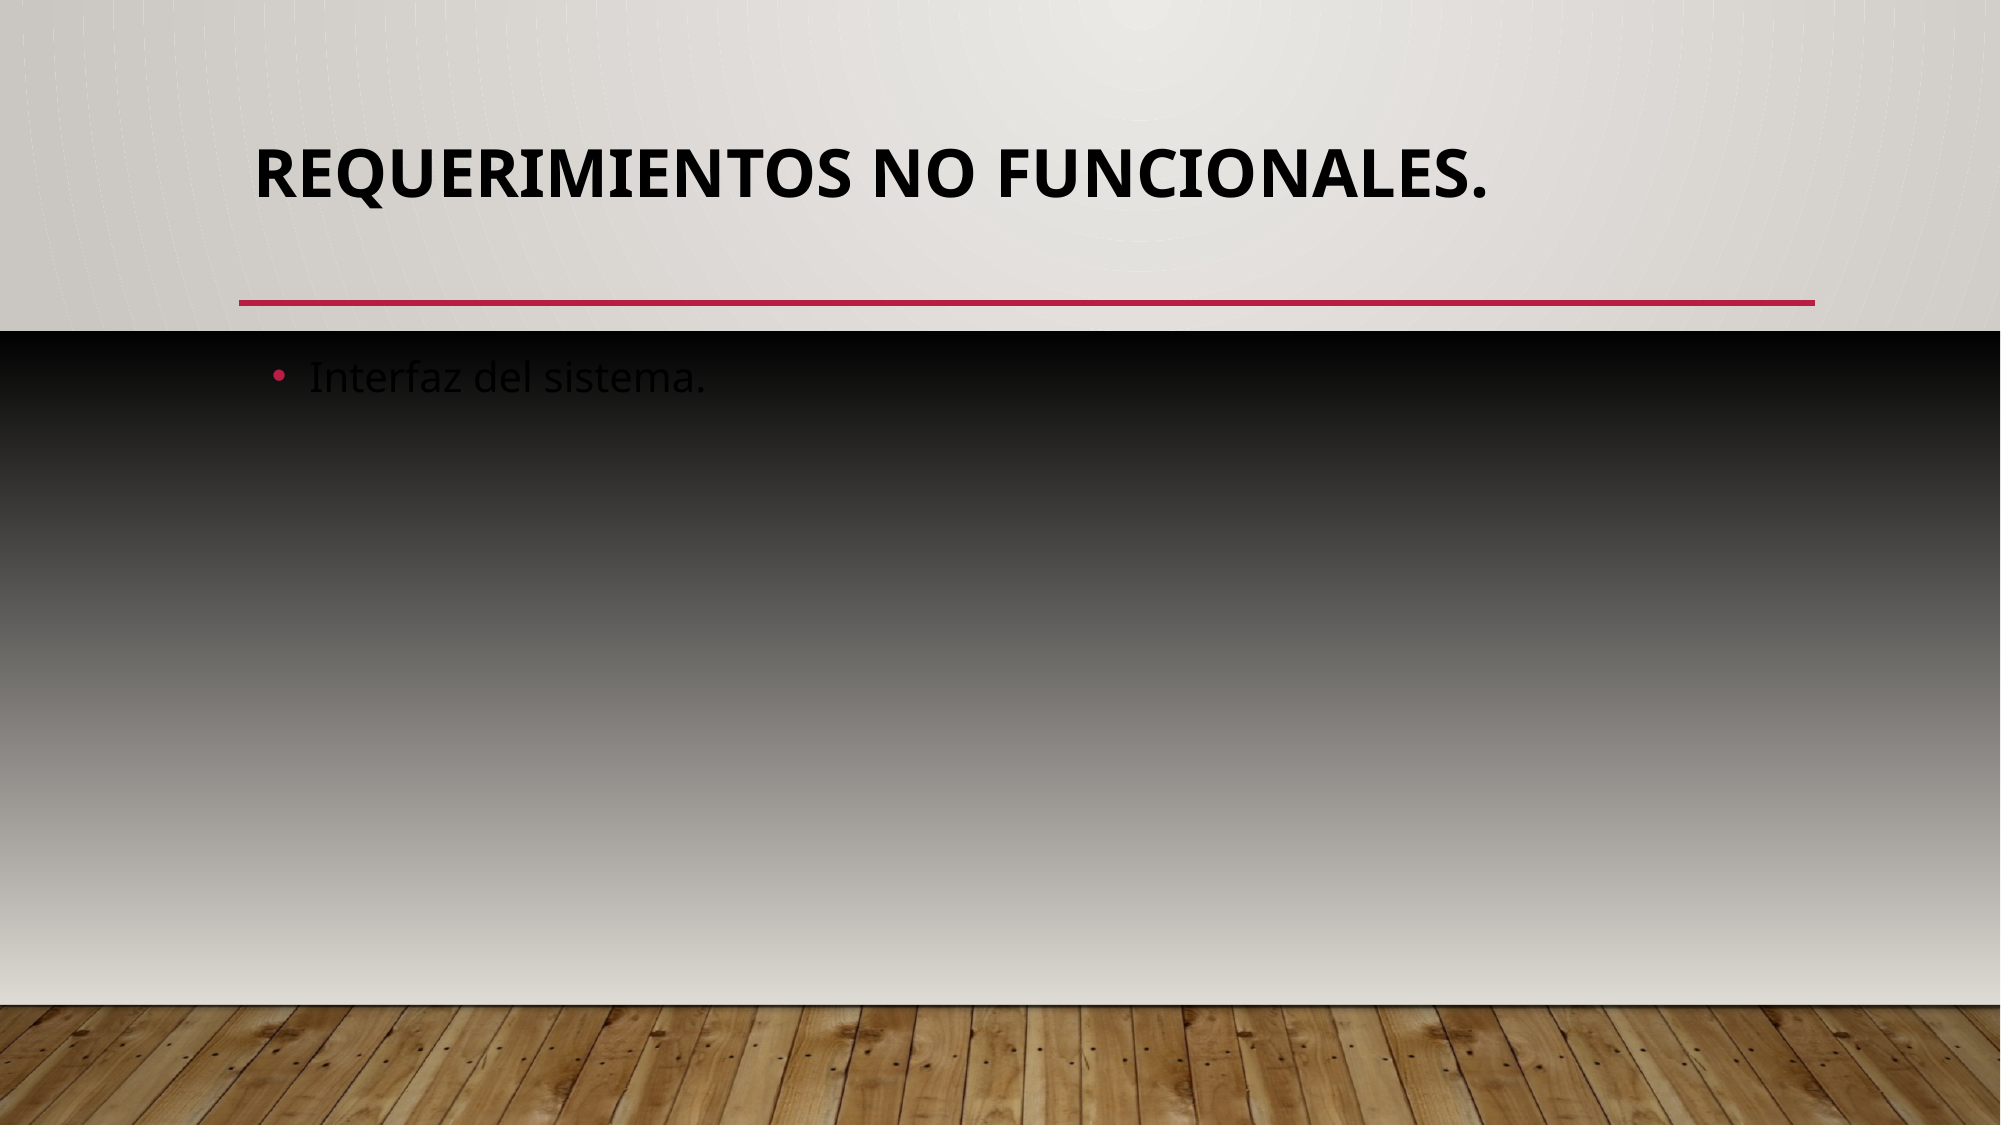

# Requerimientos No Funcionales.
Interfaz del sistema.